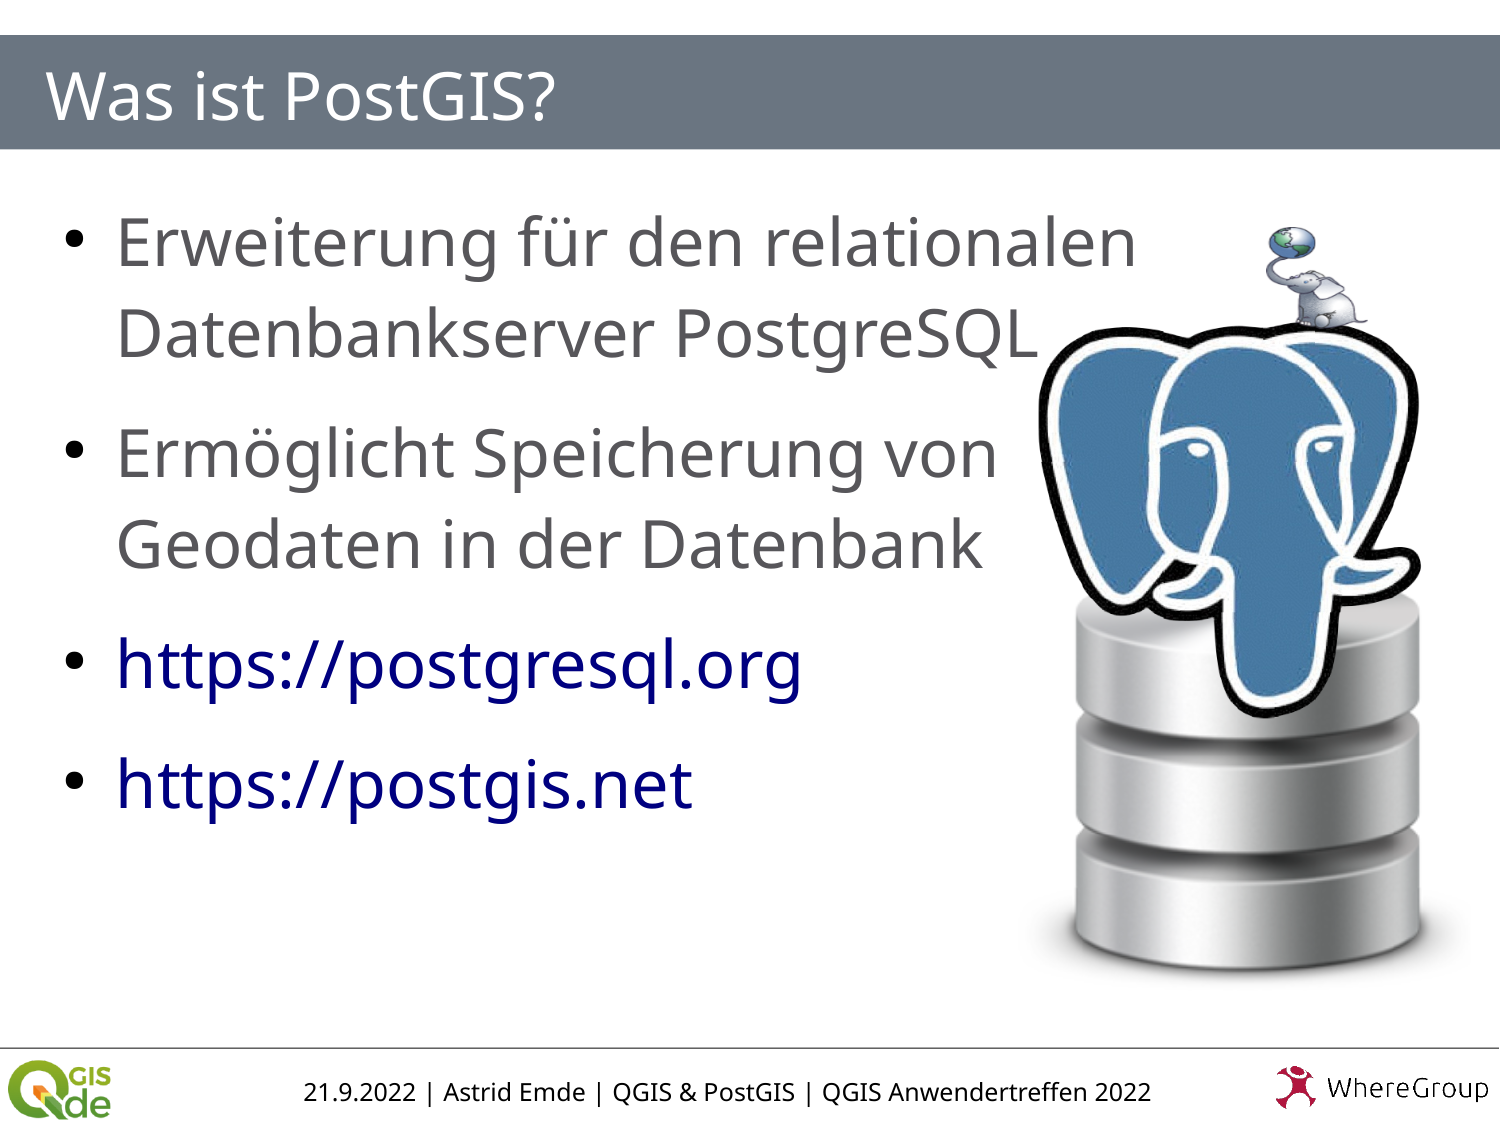

# Was ist PostGIS?
Erweiterung für den relationalen Datenbankserver PostgreSQL
Ermöglicht Speicherung von
Geodaten in der Datenbank
https://postgresql.org
https://postgis.net